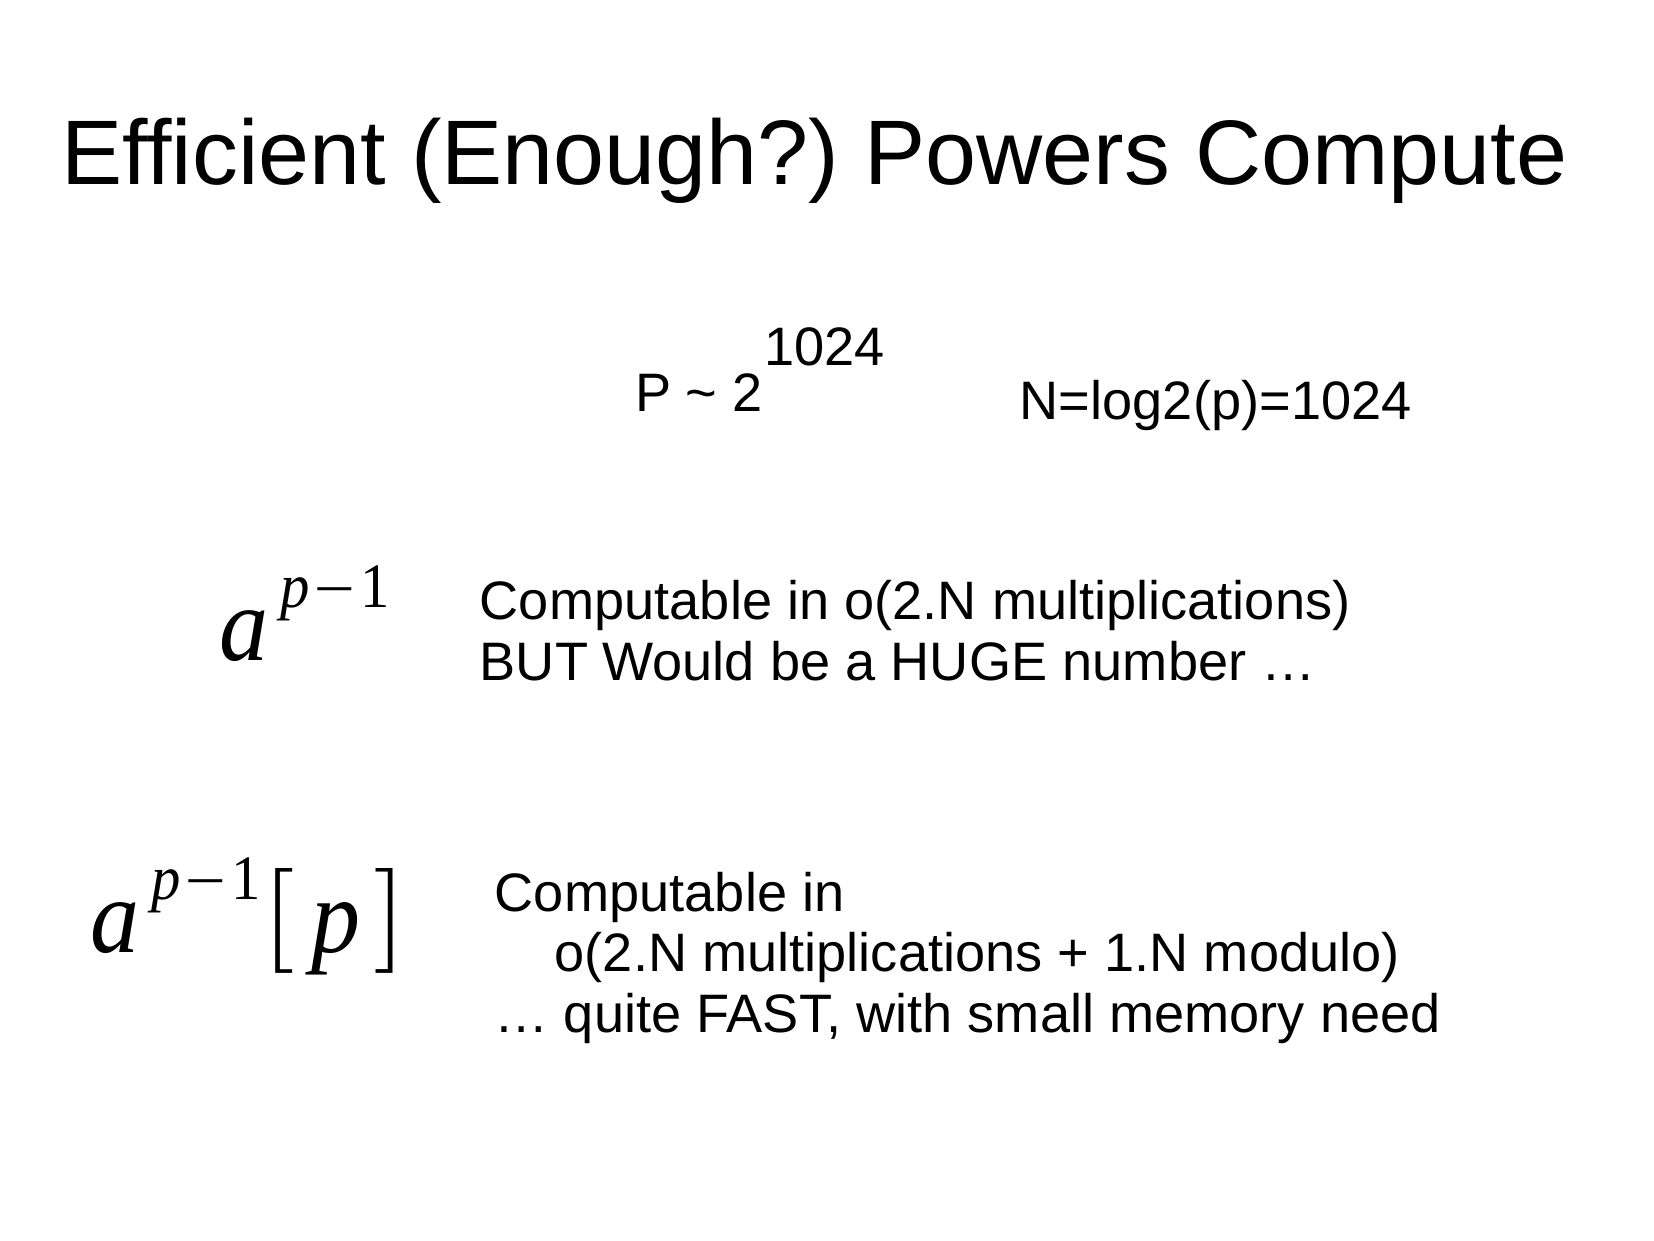

# Efficient (Enough?) Powers Compute
1024
P ~ 2
N=log2(p)=1024
Computable in o(2.N multiplications)
BUT Would be a HUGE number …
Computable in
 o(2.N multiplications + 1.N modulo)
… quite FAST, with small memory need